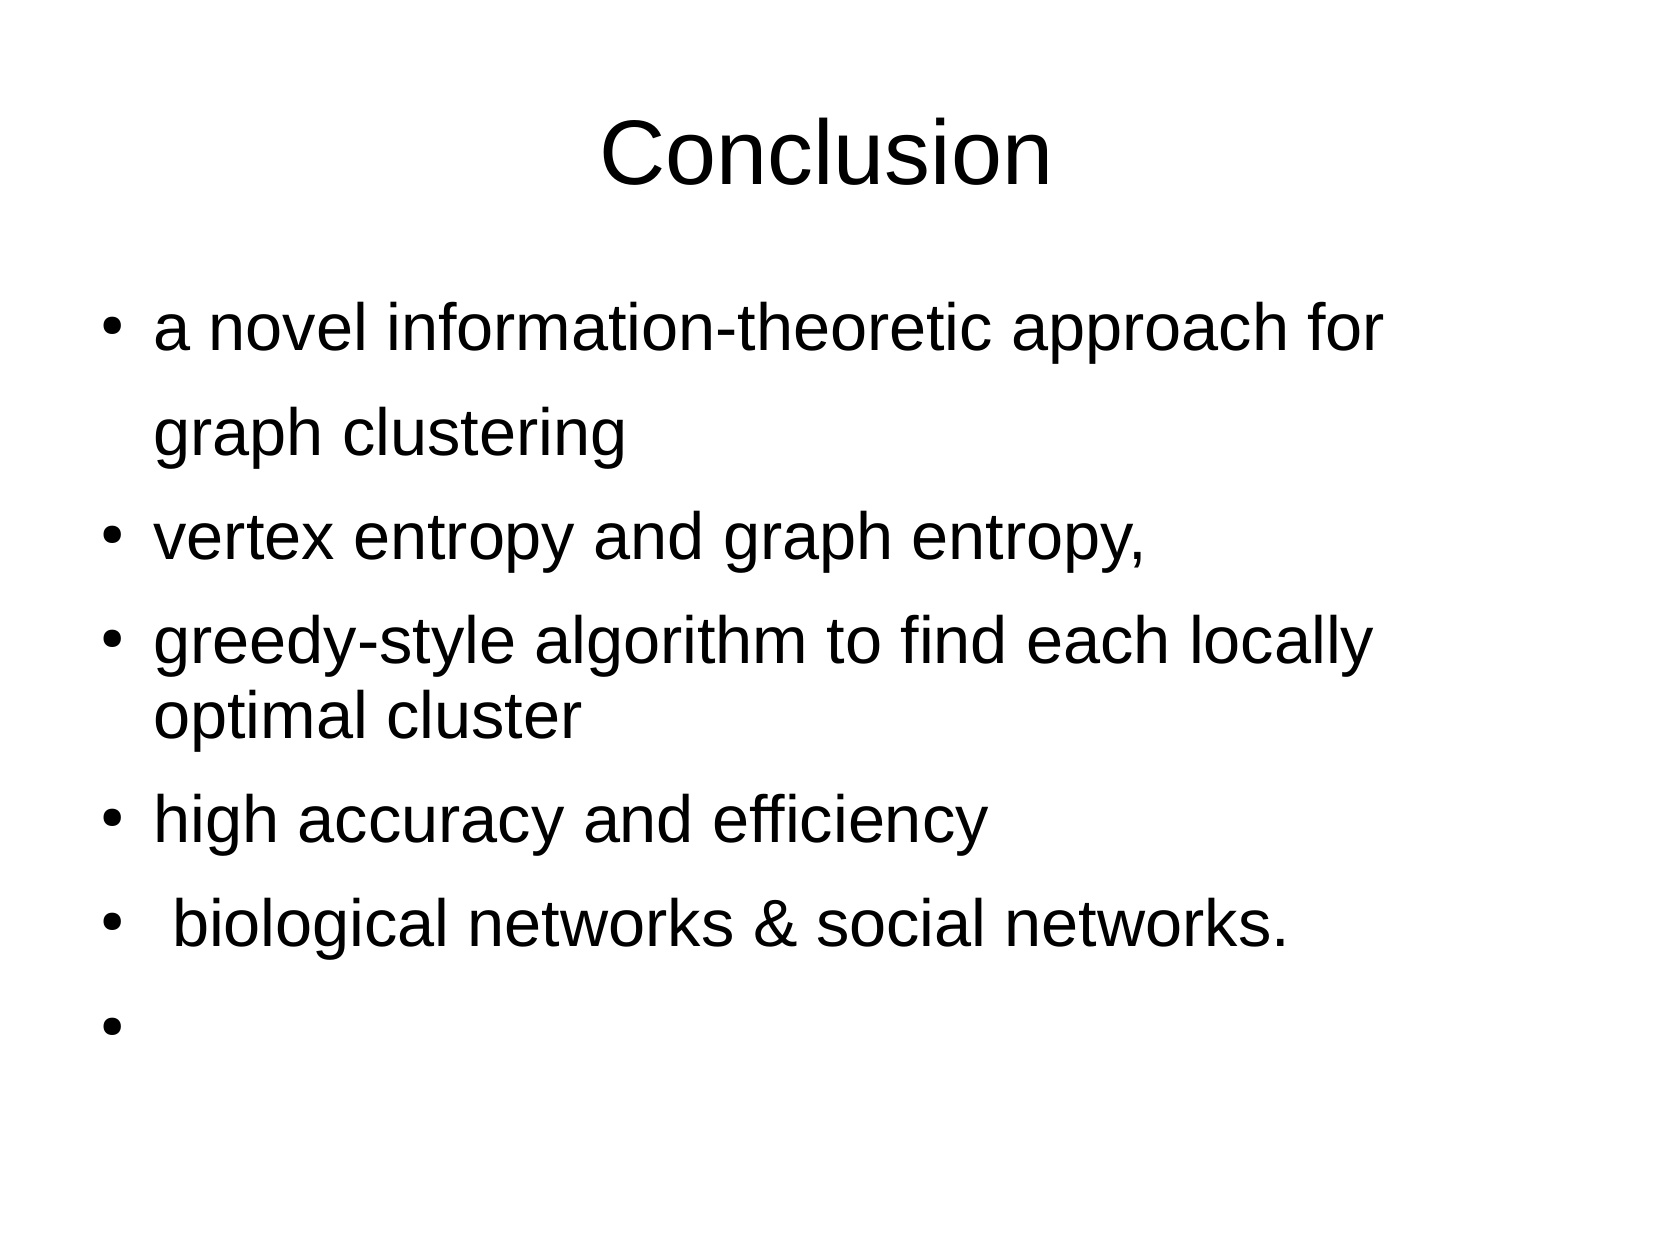

# Conclusion
a novel information-theoretic approach for
graph clustering
vertex entropy and graph entropy,
greedy-style algorithm to find each locally optimal cluster
high accuracy and efficiency
 biological networks & social networks.